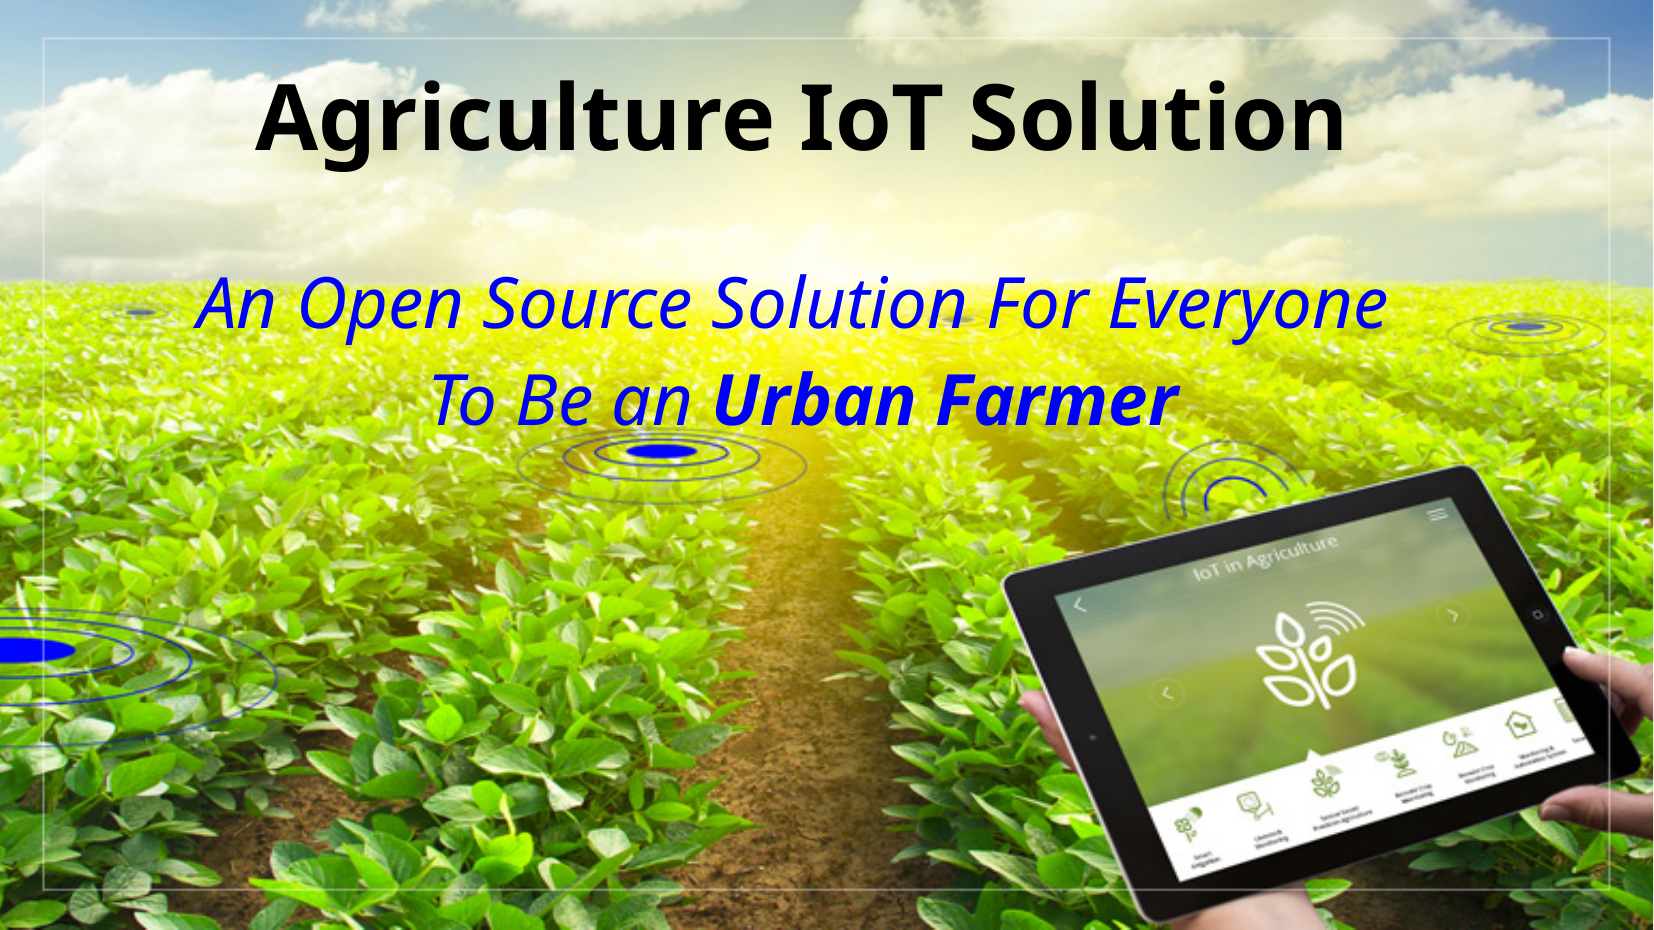

# Agriculture IoT Solution
An Open Source Solution For Everyone
To Be an Urban Farmer